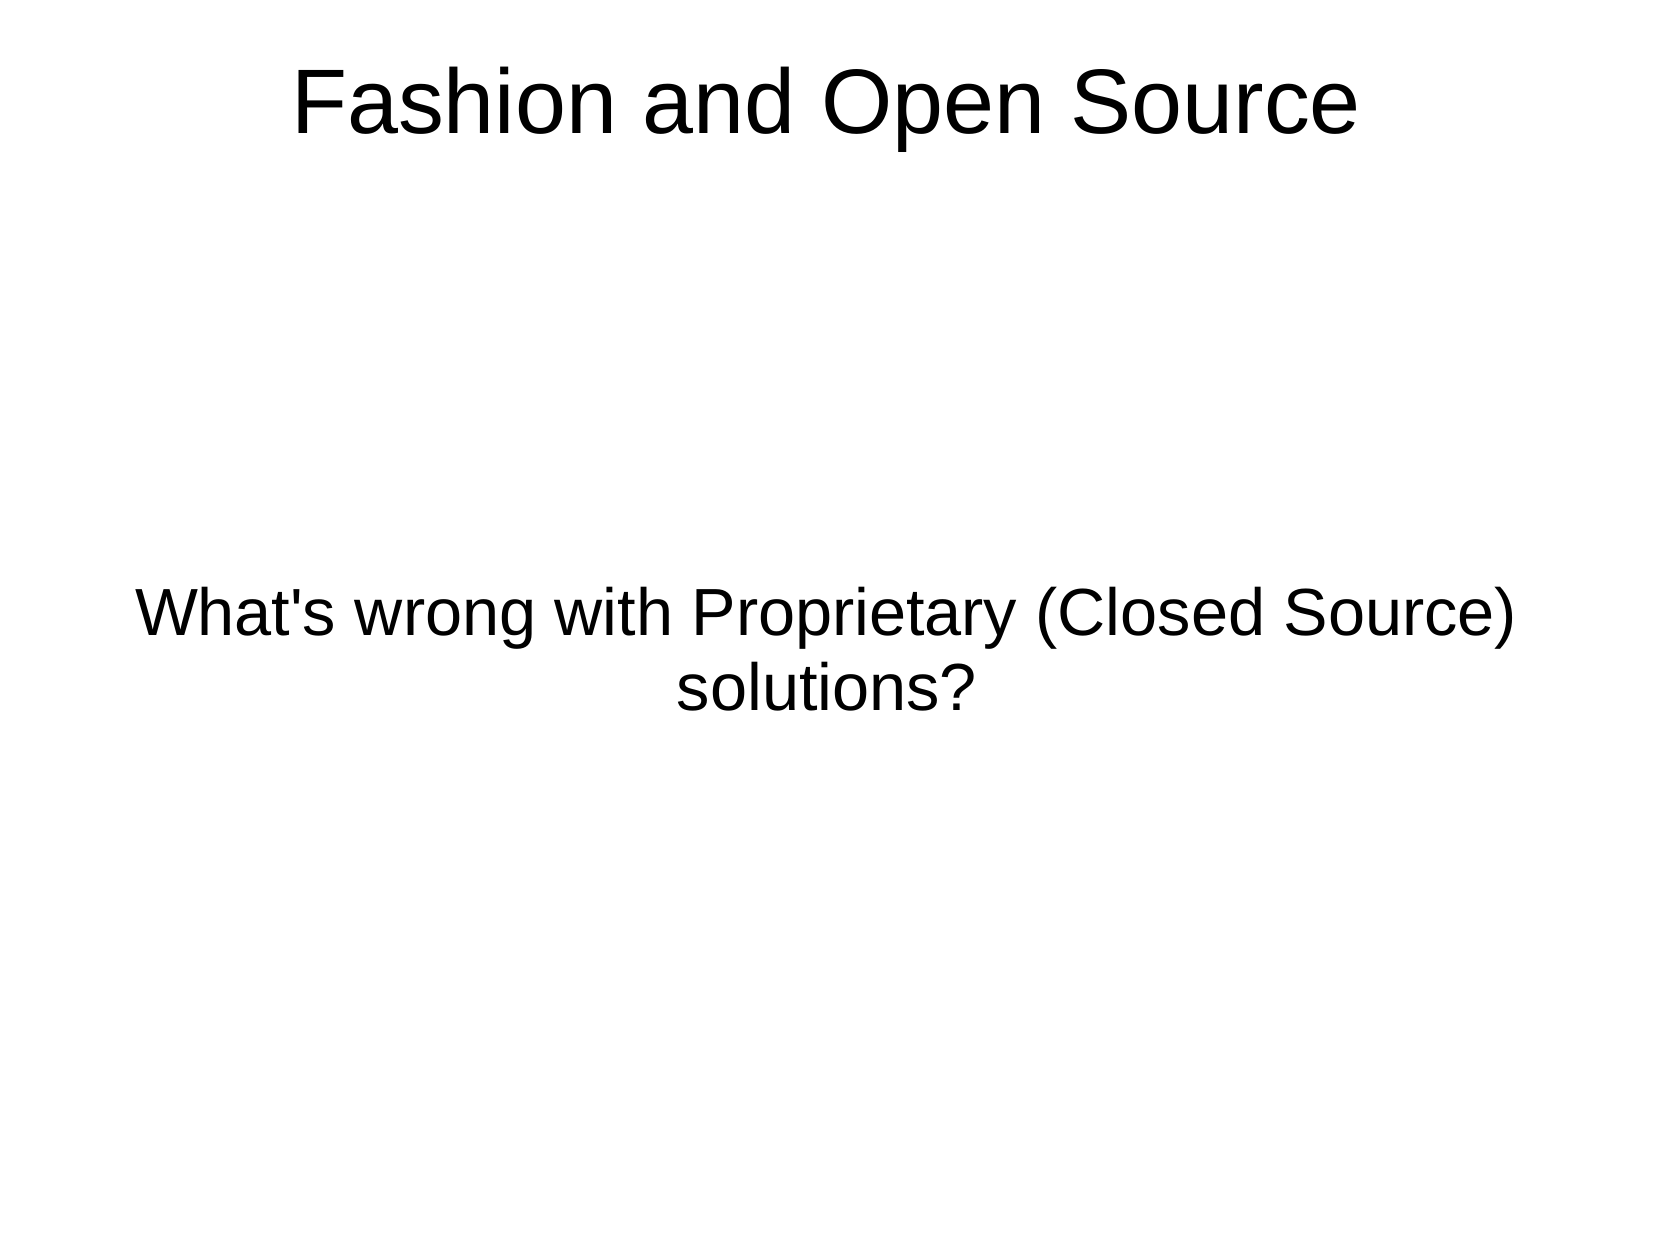

# Fashion and Open Source
What's wrong with Proprietary (Closed Source) solutions?